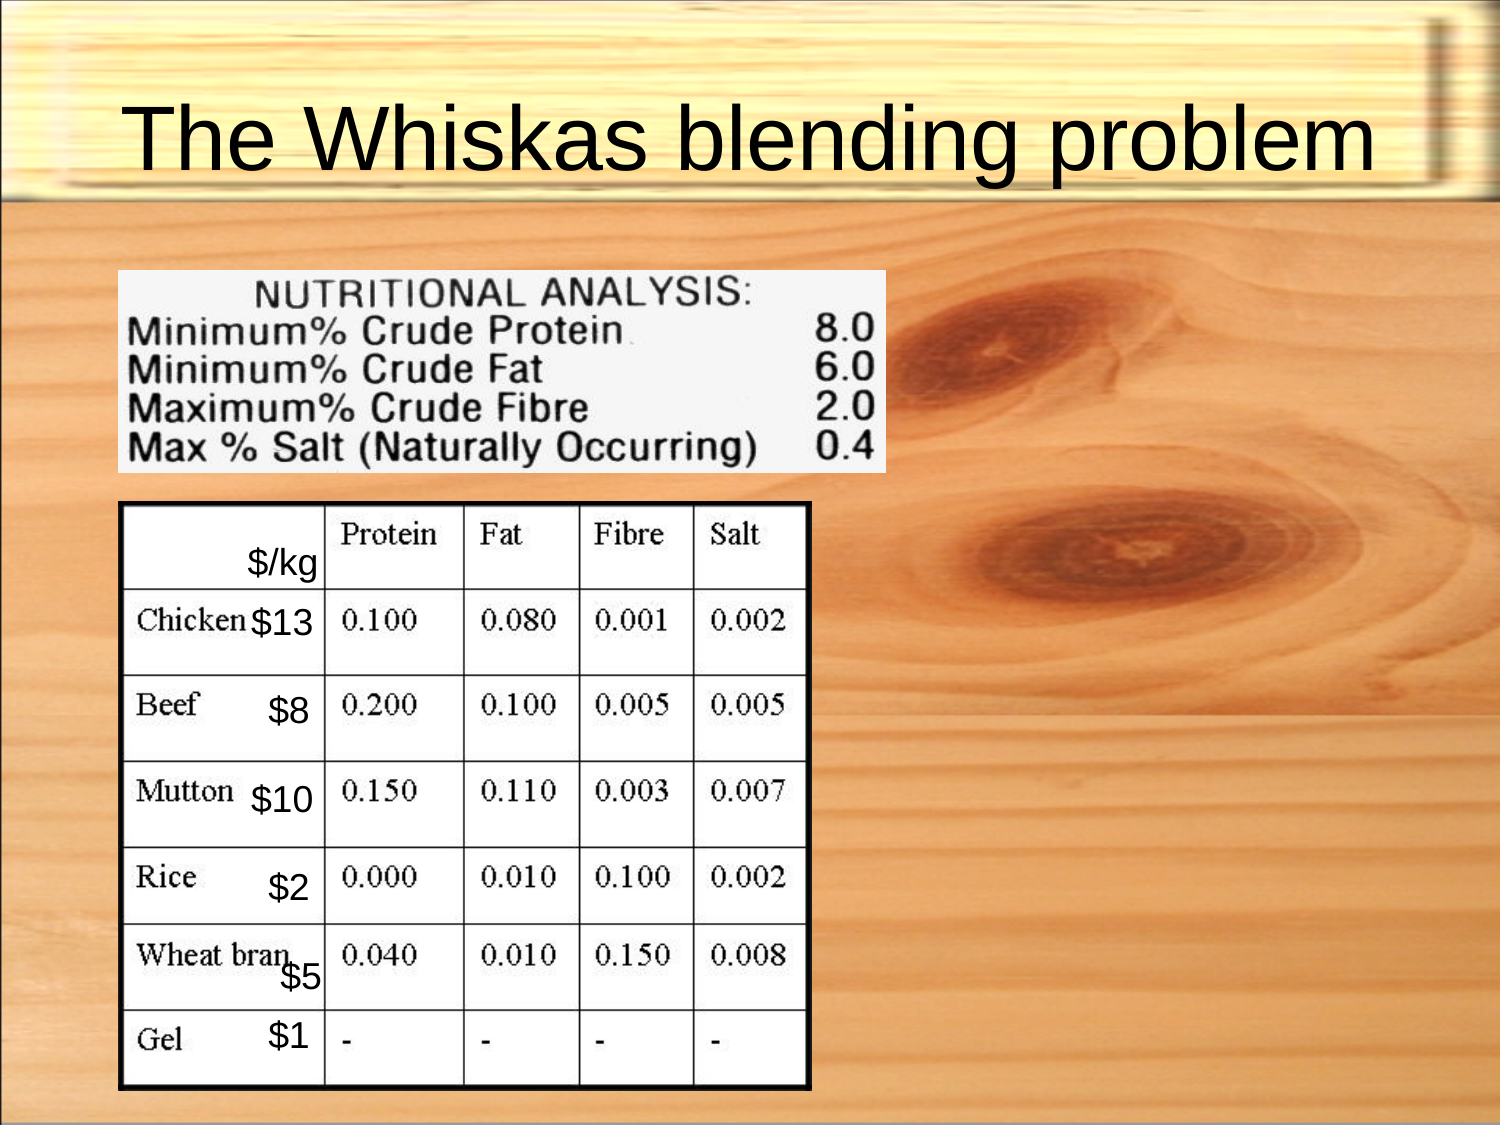

# The Whiskas blending problem
$/kg
$13
$8
$10
$2
$5
$1